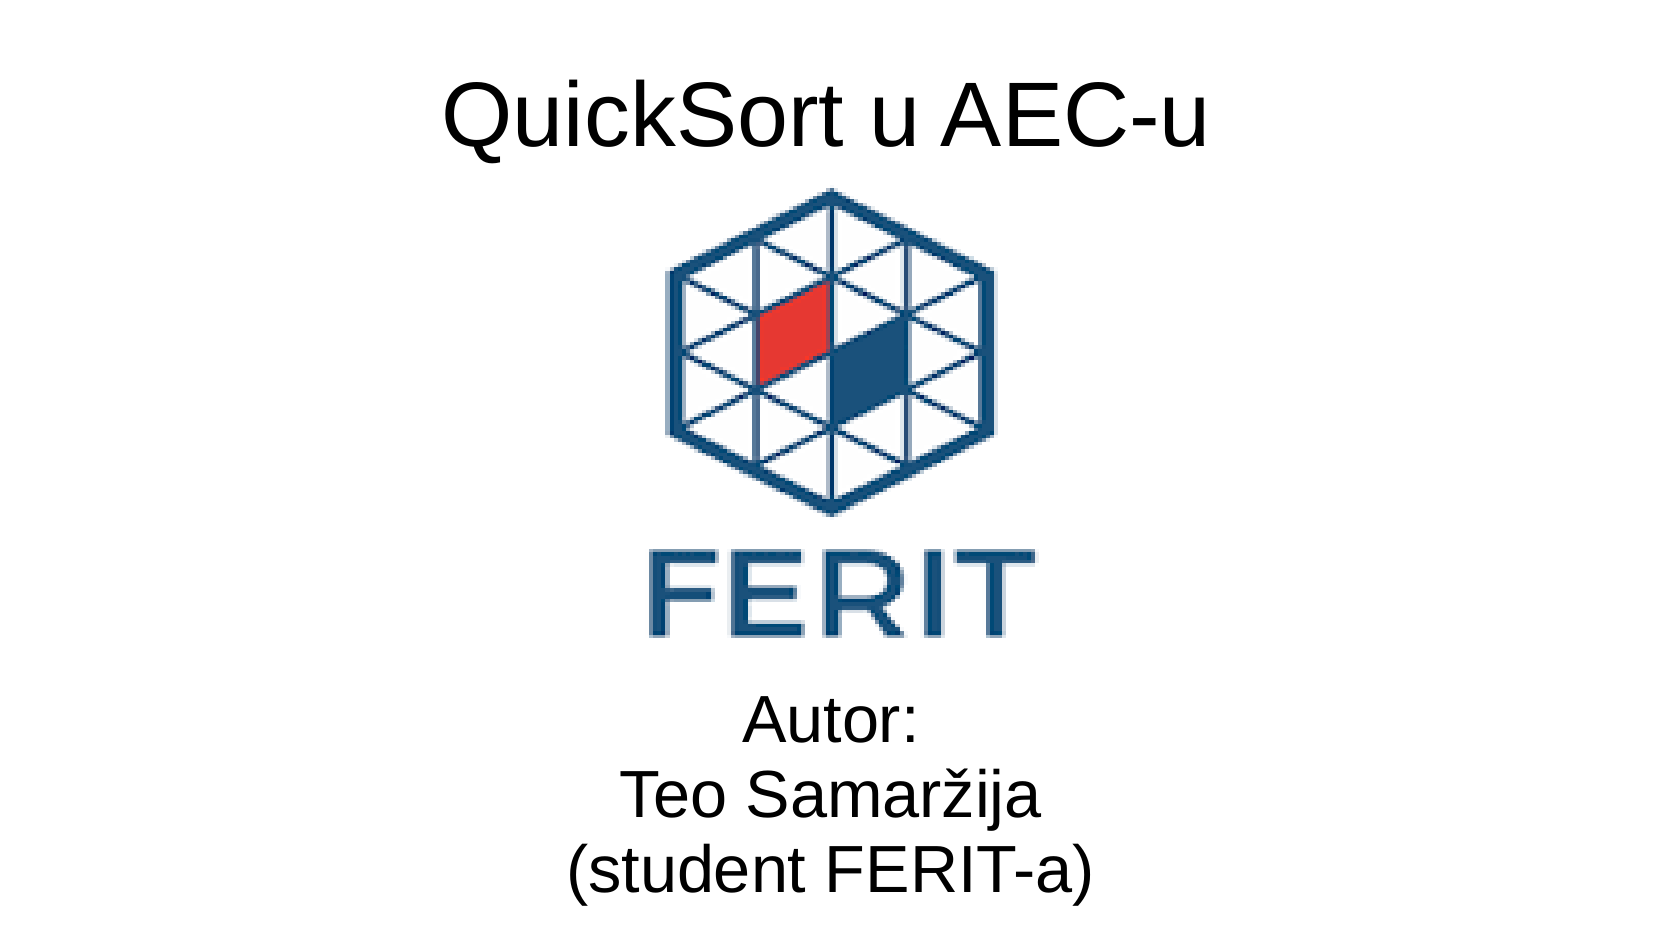

# QuickSort u AEC-u
Autor:
Teo Samaržija
(student FERIT-a)